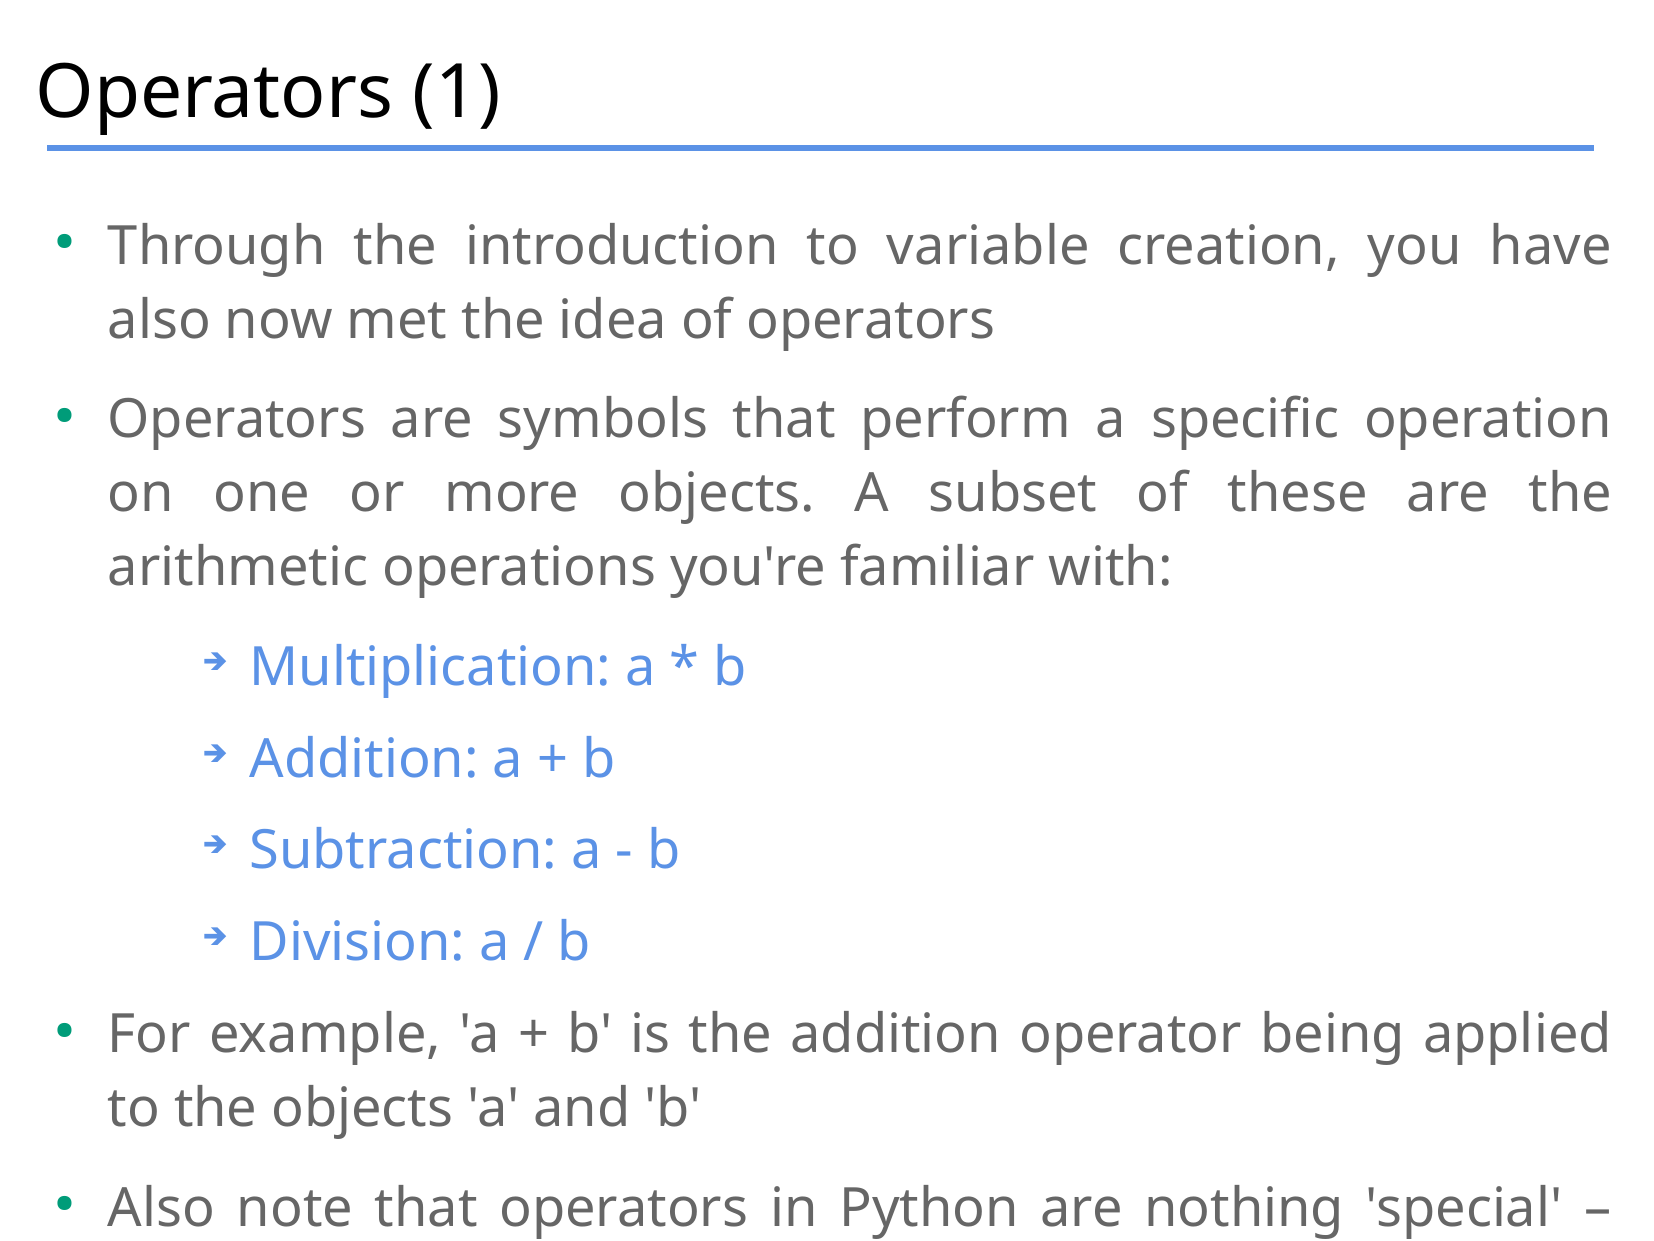

Operators (1)
# Through the introduction to variable creation, you have also now met the idea of operators
Operators are symbols that perform a specific operation on one or more objects. A subset of these are the arithmetic operations you're familiar with:
Multiplication: a * b
Addition: a + b
Subtraction: a - b
Division: a / b
For example, 'a + b' is the addition operator being applied to the objects 'a' and 'b'
Also note that operators in Python are nothing 'special' – they are essentially shorthand calling other bits of code